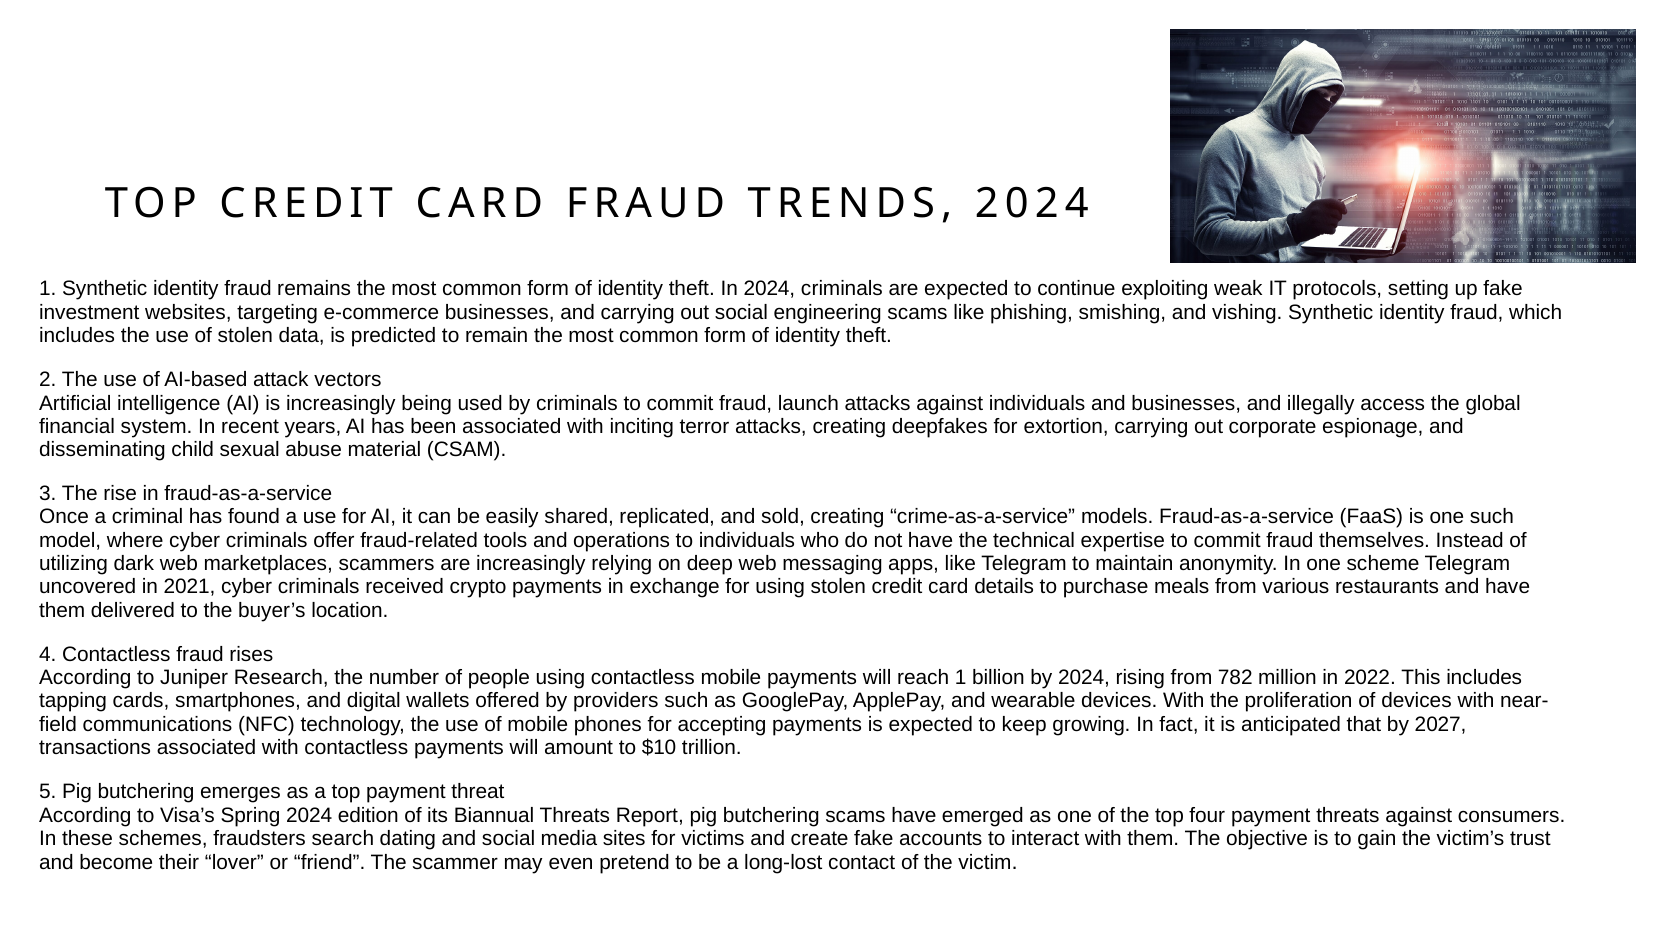

Top Credit card fraud Trends, 2024
1. Synthetic identity fraud remains the most common form of identity theft. In 2024, criminals are expected to continue exploiting weak IT protocols, setting up fake investment websites, targeting e-commerce businesses, and carrying out social engineering scams like phishing, smishing, and vishing. Synthetic identity fraud, which includes the use of stolen data, is predicted to remain the most common form of identity theft.
2. The use of AI-based attack vectors
Artificial intelligence (AI) is increasingly being used by criminals to commit fraud, launch attacks against individuals and businesses, and illegally access the global financial system. In recent years, AI has been associated with inciting terror attacks, creating deepfakes for extortion, carrying out corporate espionage, and disseminating child sexual abuse material (CSAM).
3. The rise in fraud-as-a-service
Once a criminal has found a use for AI, it can be easily shared, replicated, and sold, creating “crime-as-a-service” models. Fraud-as-a-service (FaaS) is one such model, where cyber criminals offer fraud-related tools and operations to individuals who do not have the technical expertise to commit fraud themselves. Instead of utilizing dark web marketplaces, scammers are increasingly relying on deep web messaging apps, like Telegram to maintain anonymity. In one scheme Telegram uncovered in 2021, cyber criminals received crypto payments in exchange for using stolen credit card details to purchase meals from various restaurants and have them delivered to the buyer’s location.
4. Contactless fraud rises
According to Juniper Research, the number of people using contactless mobile payments will reach 1 billion by 2024, rising from 782 million in 2022. This includes tapping cards, smartphones, and digital wallets offered by providers such as GooglePay, ApplePay, and wearable devices. With the proliferation of devices with near-field communications (NFC) technology, the use of mobile phones for accepting payments is expected to keep growing. In fact, it is anticipated that by 2027, transactions associated with contactless payments will amount to $10 trillion.
5. Pig butchering emerges as a top payment threat
According to Visa’s Spring 2024 edition of its Biannual Threats Report, pig butchering scams have emerged as one of the top four payment threats against consumers. In these schemes, fraudsters search dating and social media sites for victims and create fake accounts to interact with them. The objective is to gain the victim’s trust and become their “lover” or “friend”. The scammer may even pretend to be a long-lost contact of the victim.